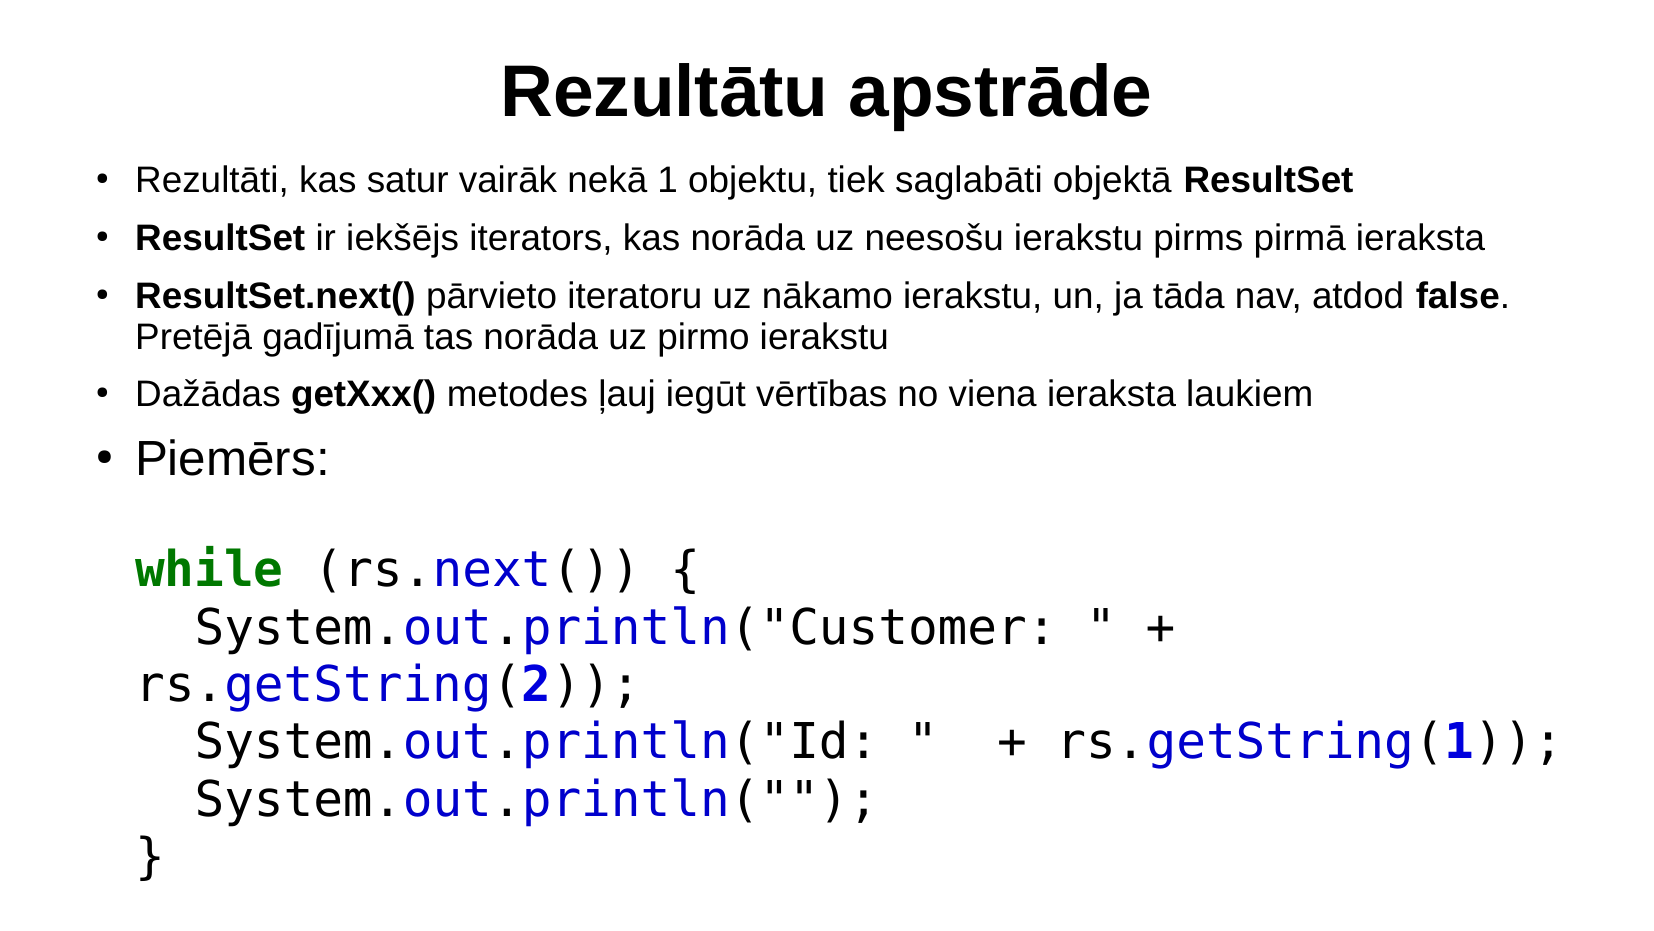

# Rezultātu apstrāde
Rezultāti, kas satur vairāk nekā 1 objektu, tiek saglabāti objektā ResultSet
ResultSet ir iekšējs iterators, kas norāda uz neesošu ierakstu pirms pirmā ieraksta
ResultSet.next() pārvieto iteratoru uz nākamo ierakstu, un, ja tāda nav, atdod false. Pretējā gadījumā tas norāda uz pirmo ierakstu
Dažādas getXxx() metodes ļauj iegūt vērtības no viena ieraksta laukiem
Piemērs:
while (rs.next()) {
 System.out.println("Customer: " + rs.getString(2));
 System.out.println("Id: " + rs.getString(1));
 System.out.println("");
}